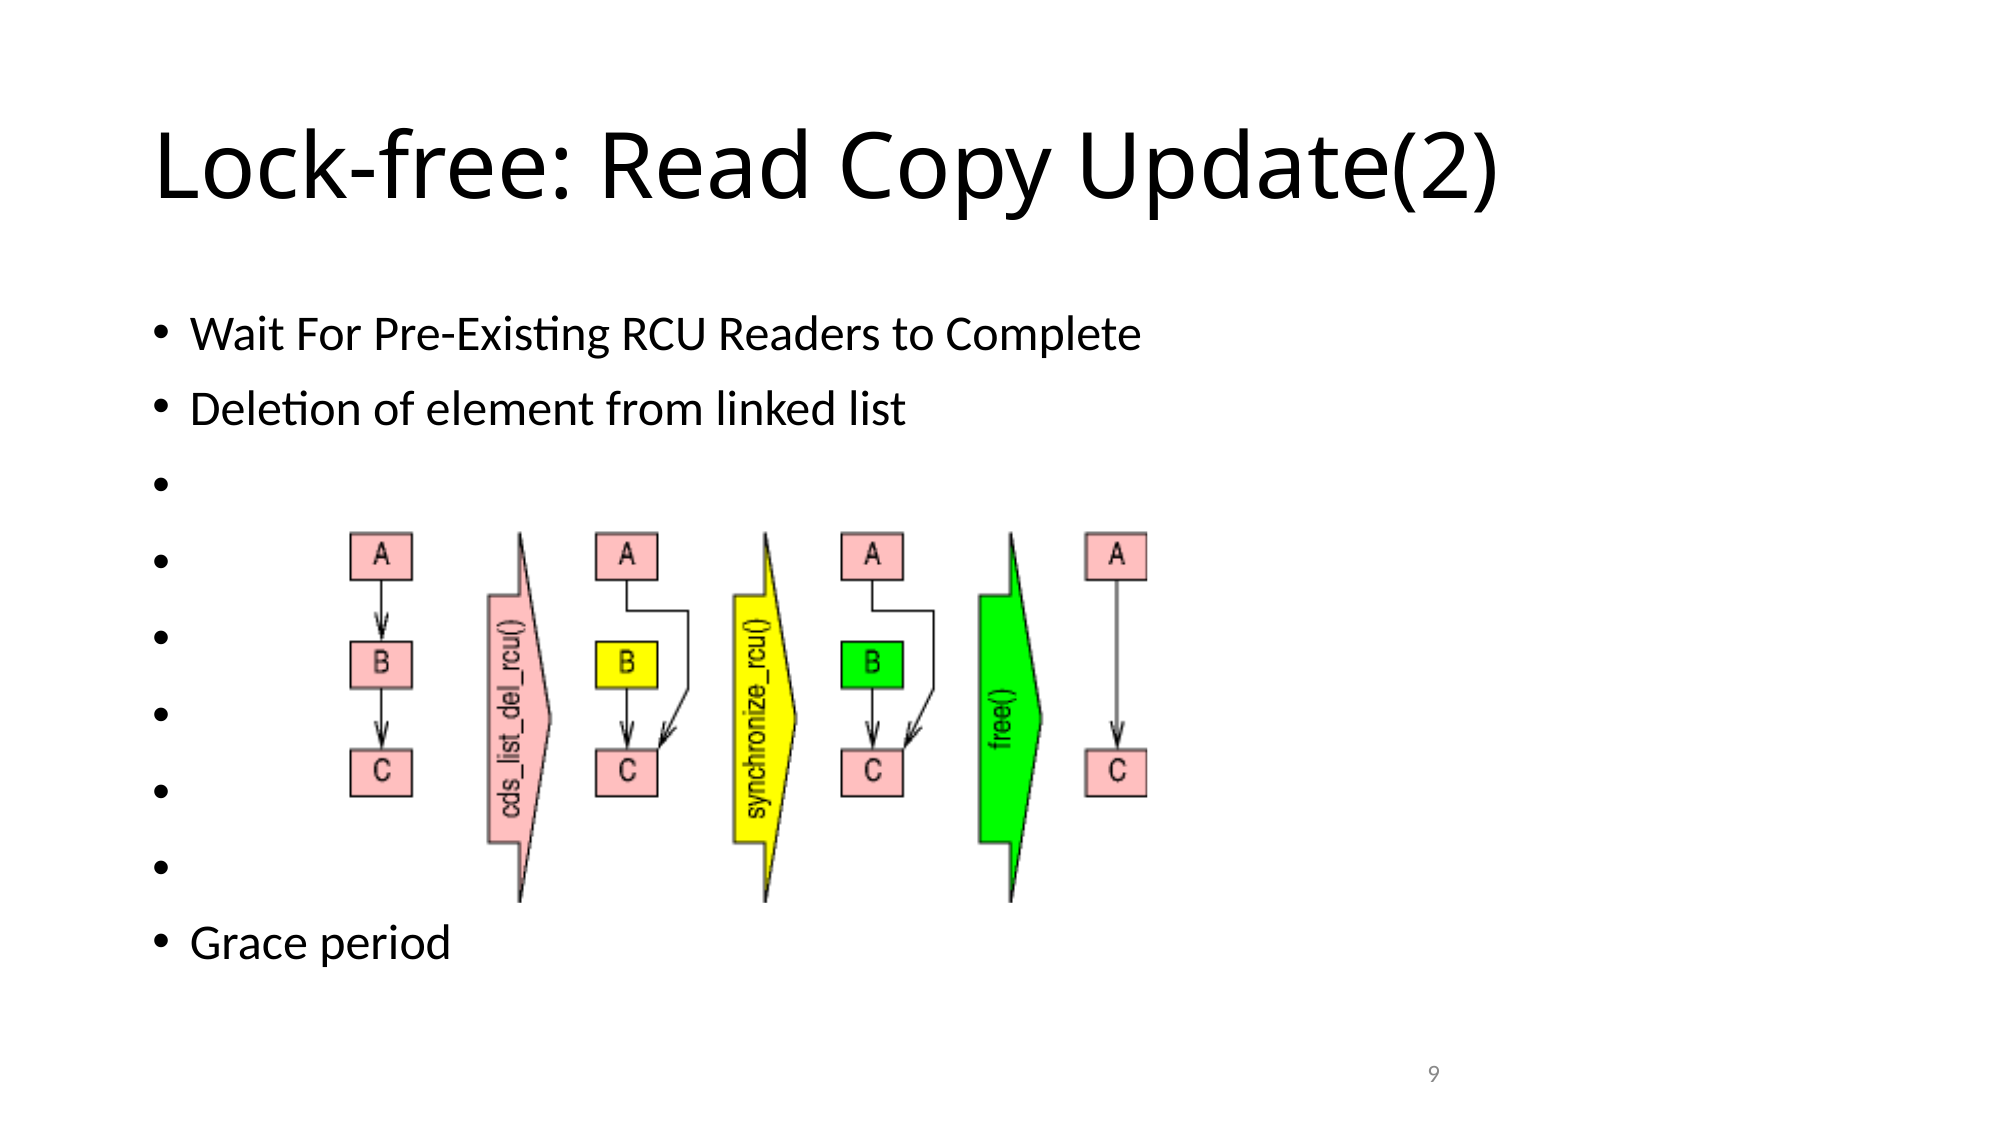

# Lock-free: Read Copy Update(2)
Wait For Pre-Existing RCU Readers to Complete
Deletion of element from linked list
Grace period